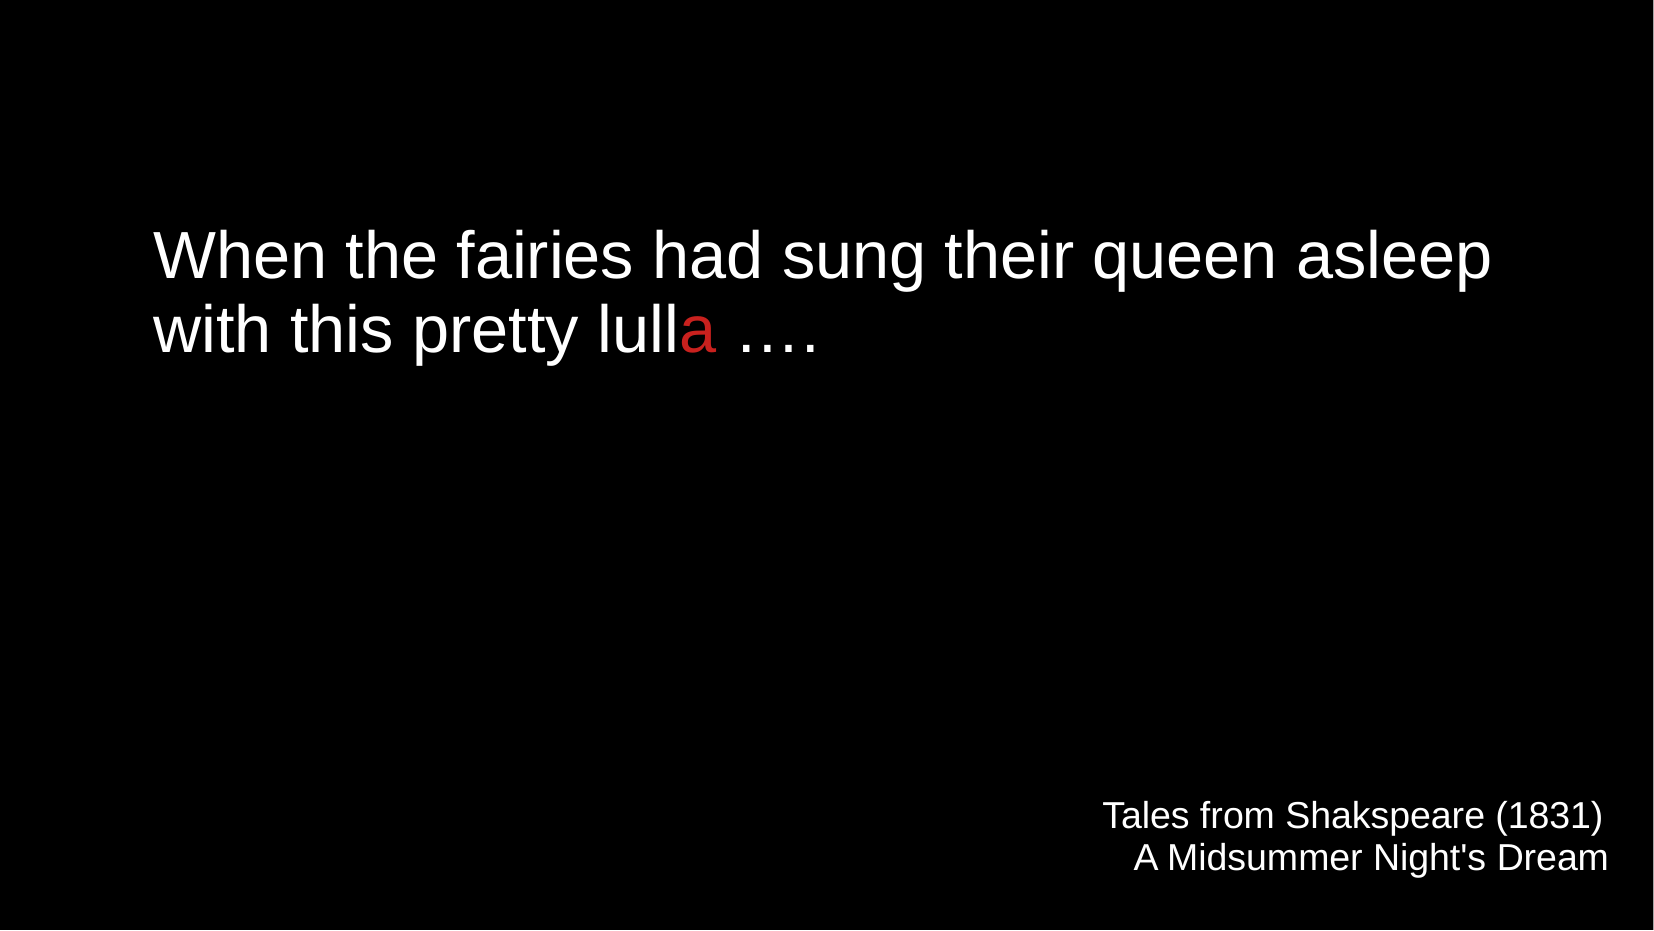

#
When the fairies had sung their queen asleep with this pretty lulla ….
Tales from Shakspeare (1831)
 A Midsummer Night's Dream